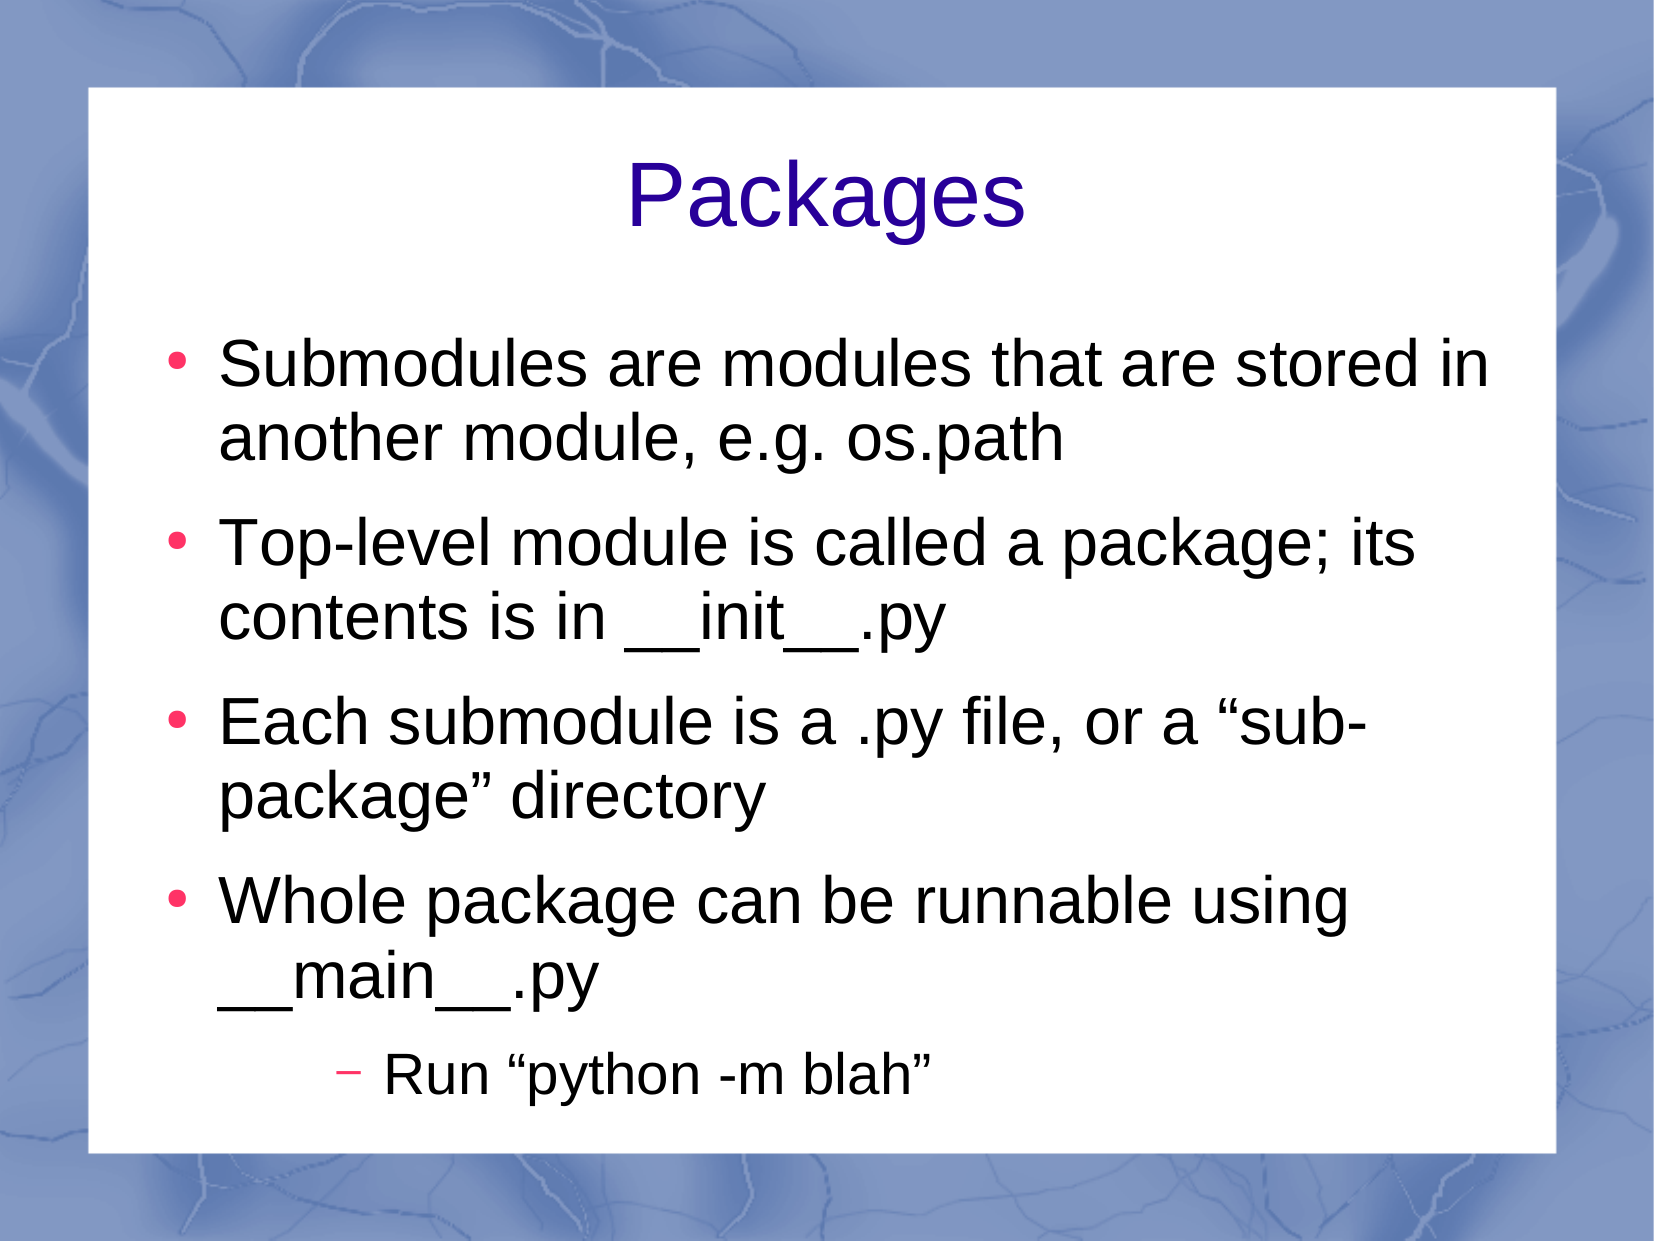

# Packages
Submodules are modules that are stored in another module, e.g. os.path
Top-level module is called a package; its contents is in __init__.py
Each submodule is a .py file, or a “sub-package” directory
Whole package can be runnable using __main__.py
Run “python -m blah”